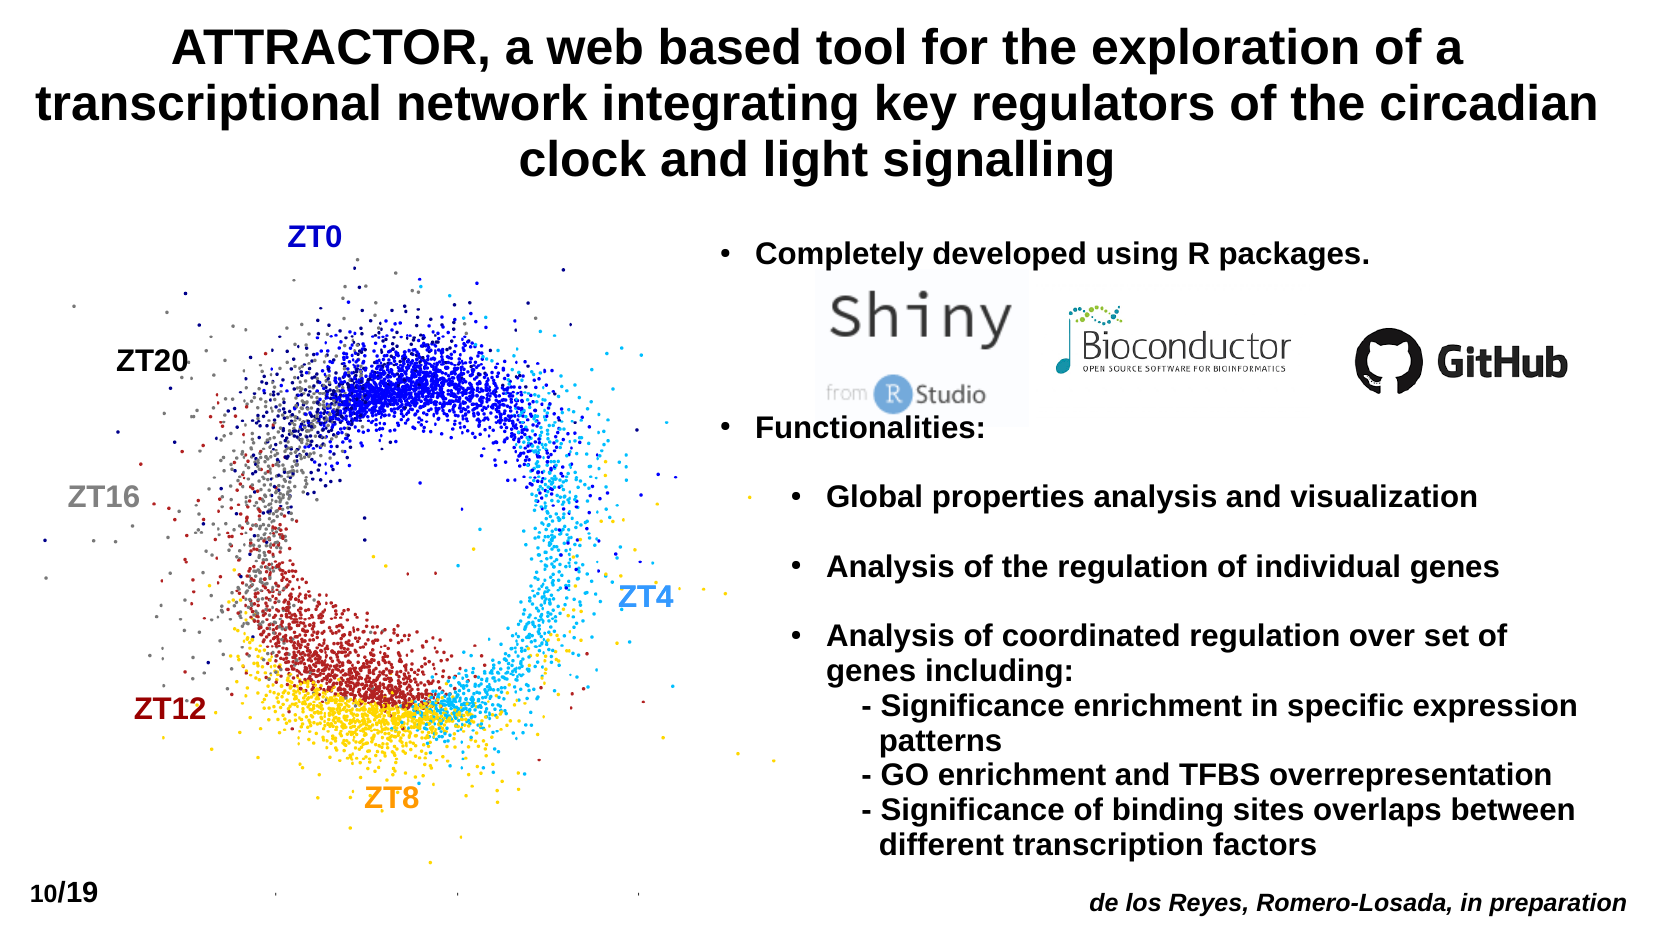

# ATTRACTOR, a web based tool for the exploration of a transcriptional network integrating key regulators of the circadian clock and light signalling
ZT0
Completely developed using R packages.
Functionalities:
Global properties analysis and visualization
Analysis of the regulation of individual genes
Analysis of coordinated regulation over set of genes including:
- Significance enrichment in specific expression patterns
- GO enrichment and TFBS overrepresentation
- Significance of binding sites overlaps between different transcription factors
ZT20
ZT16
ZT4
ZT4
ZT12
ZT8
 10/19
de los Reyes, Romero-Losada, in preparation